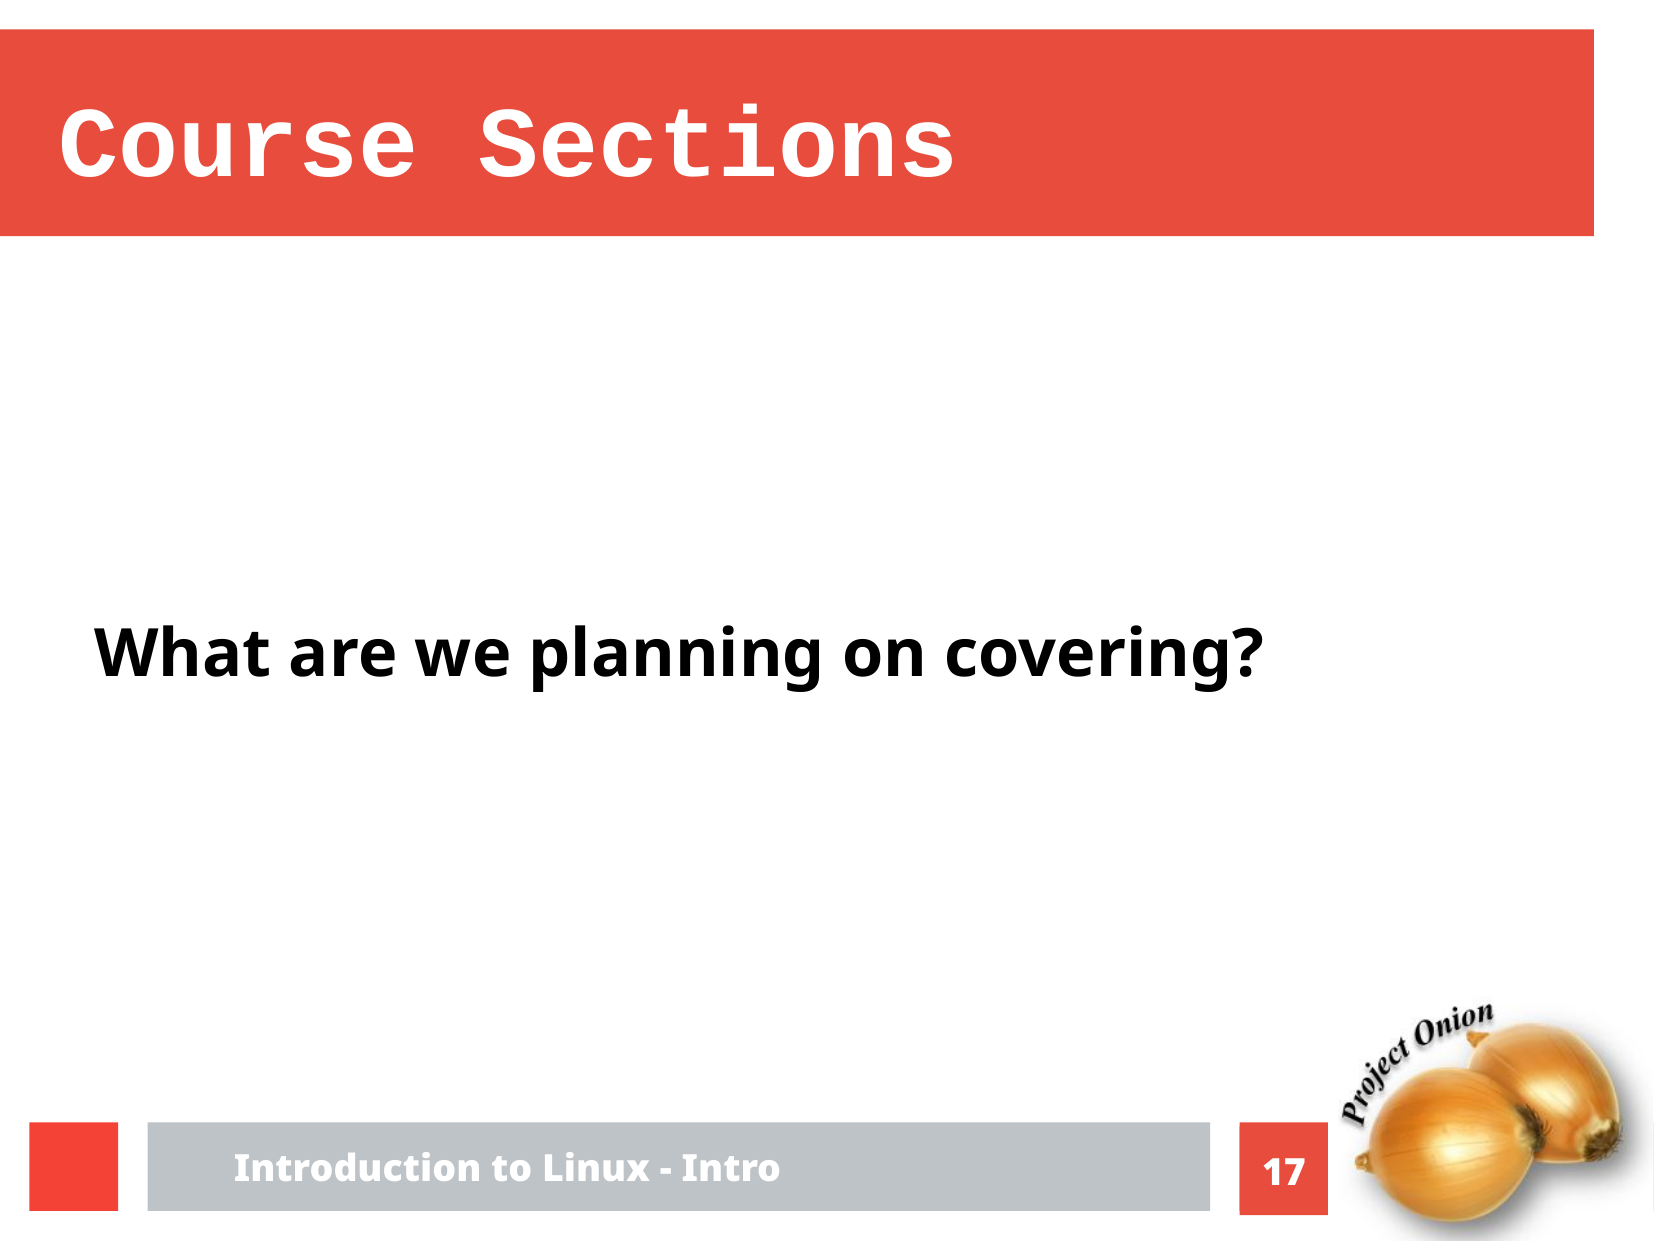

Course Sections
# What are we planning on covering?
 Introduction to Linux - Intro
17